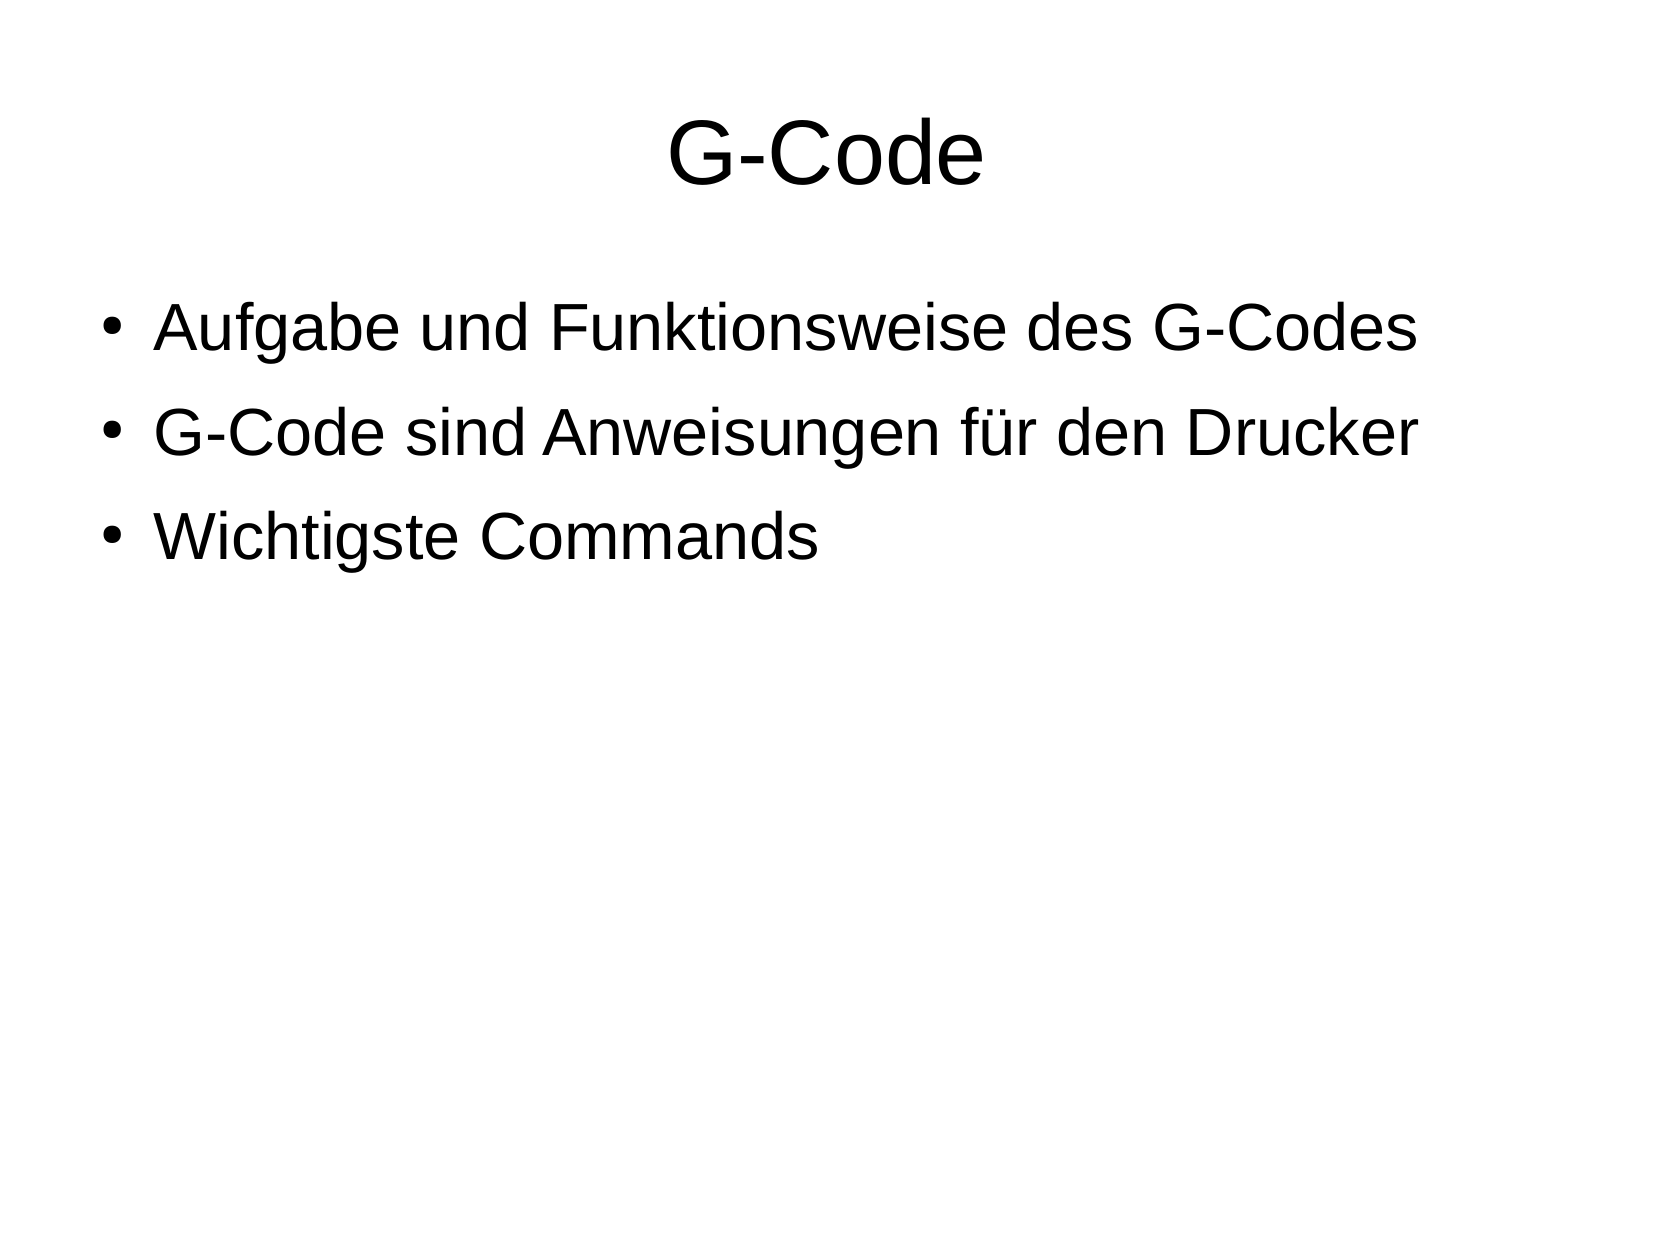

# G-Code
Aufgabe und Funktionsweise des G-Codes
G-Code sind Anweisungen für den Drucker
Wichtigste Commands